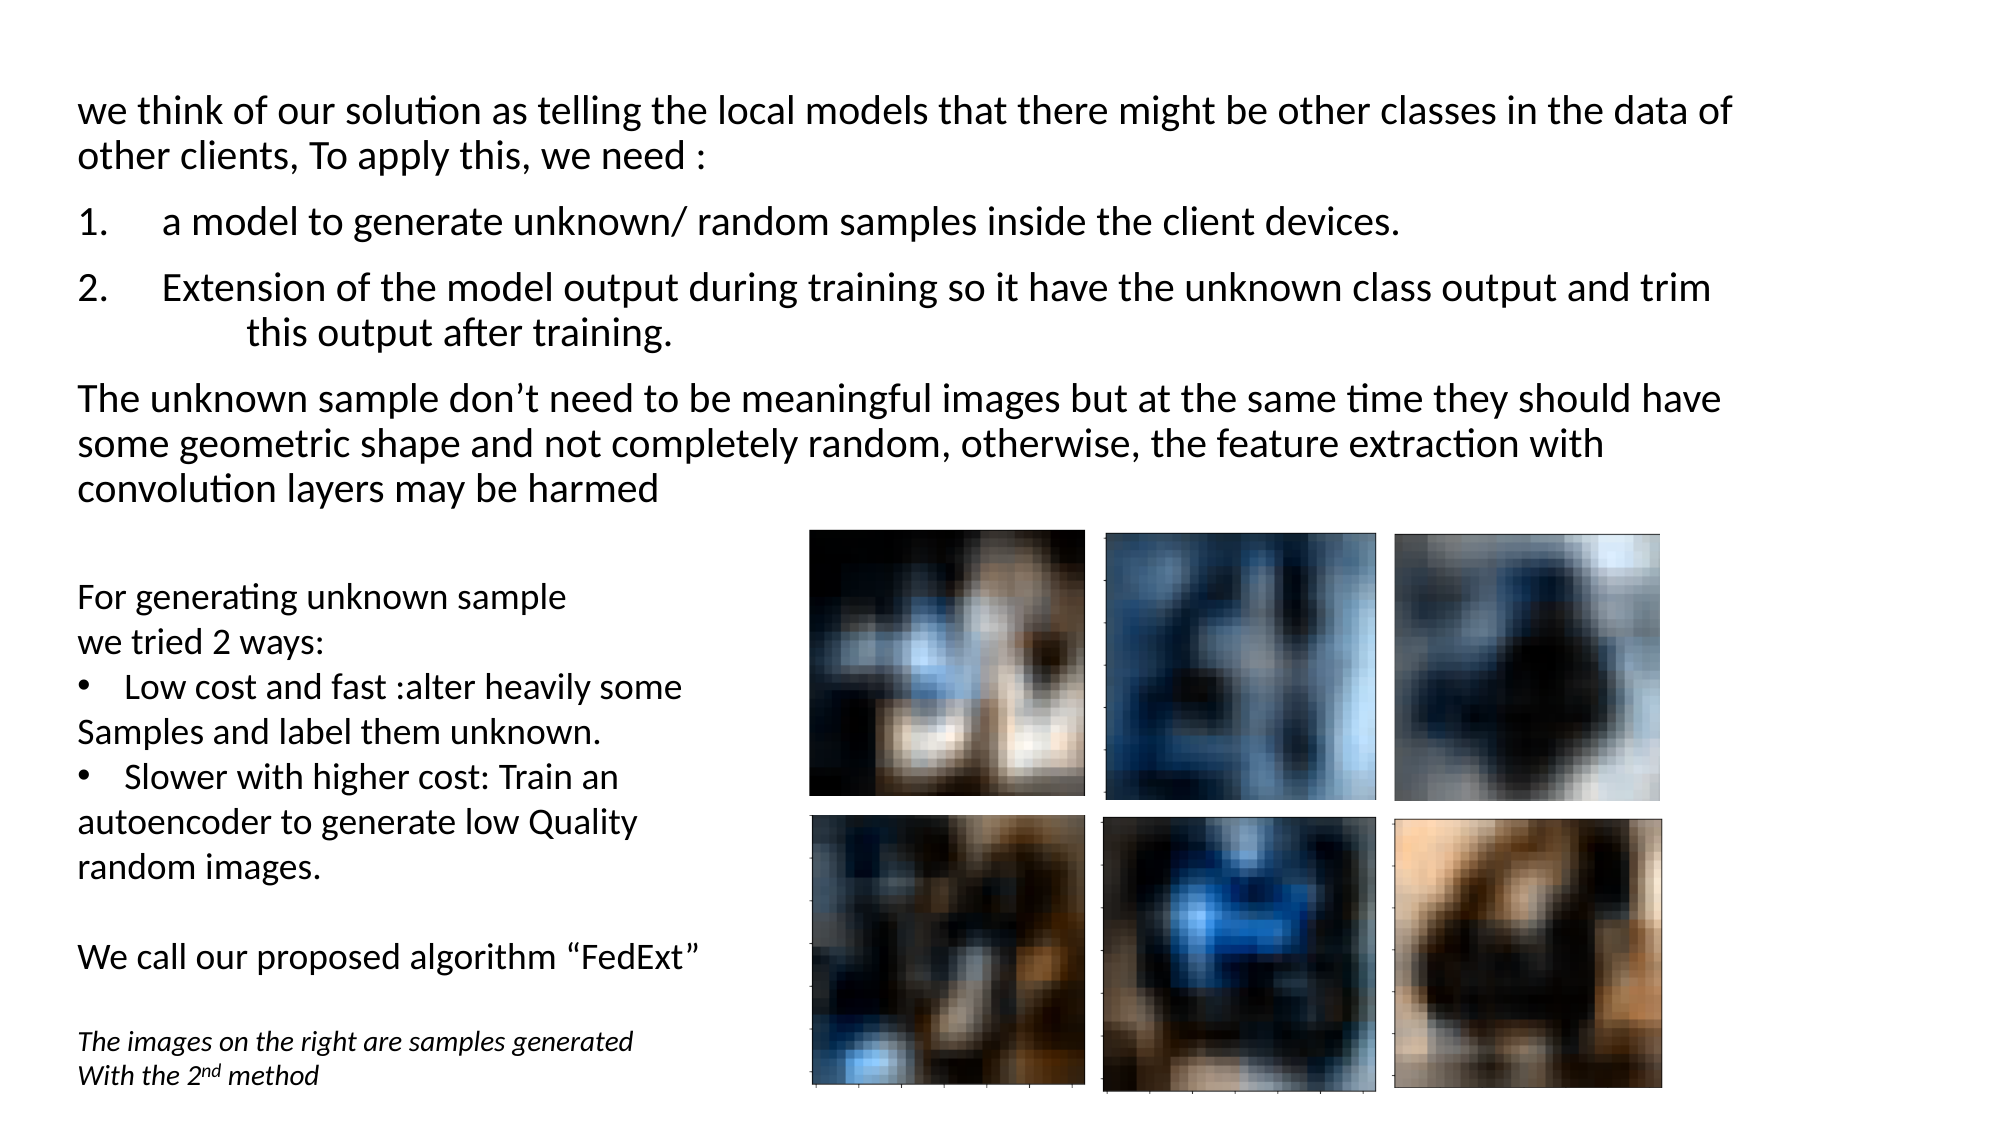

# we think of our solution as telling the local models that there might be other classes in the data of other clients, To apply this, we need :
a model to generate unknown/ random samples inside the client devices.
Extension of the model output during training so it have the unknown class output and trim this output after training.
The unknown sample don’t need to be meaningful images but at the same time they should have some geometric shape and not completely random, otherwise, the feature extraction with convolution layers may be harmed
For generating unknown sample
we tried 2 ways:
Low cost and fast :alter heavily some
Samples and label them unknown.
Slower with higher cost: Train an
autoencoder to generate low Quality
random images.
We call our proposed algorithm “FedExt”
The images on the right are samples generated
With the 2nd method